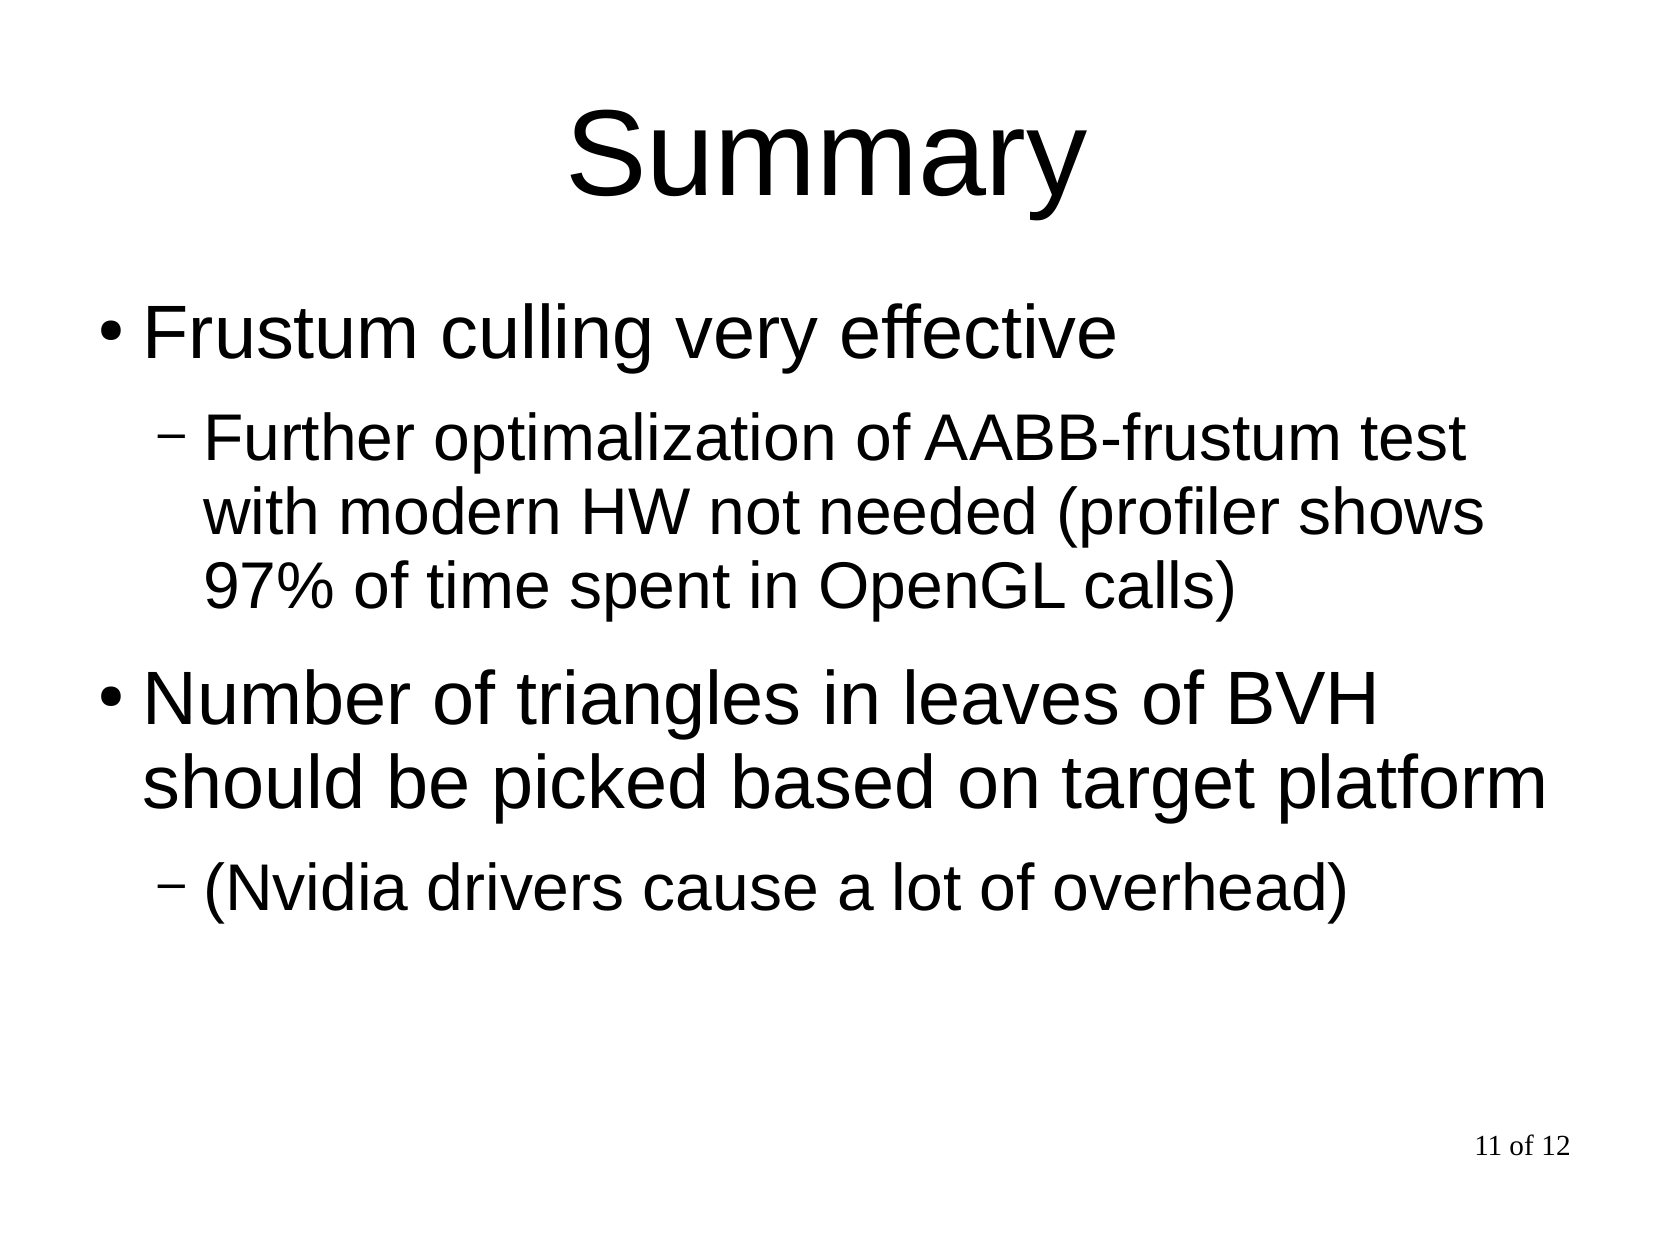

# Summary
Frustum culling very effective
Further optimalization of AABB-frustum test with modern HW not needed (profiler shows 97% of time spent in OpenGL calls)
Number of triangles in leaves of BVH should be picked based on target platform
(Nvidia drivers cause a lot of overhead)
11